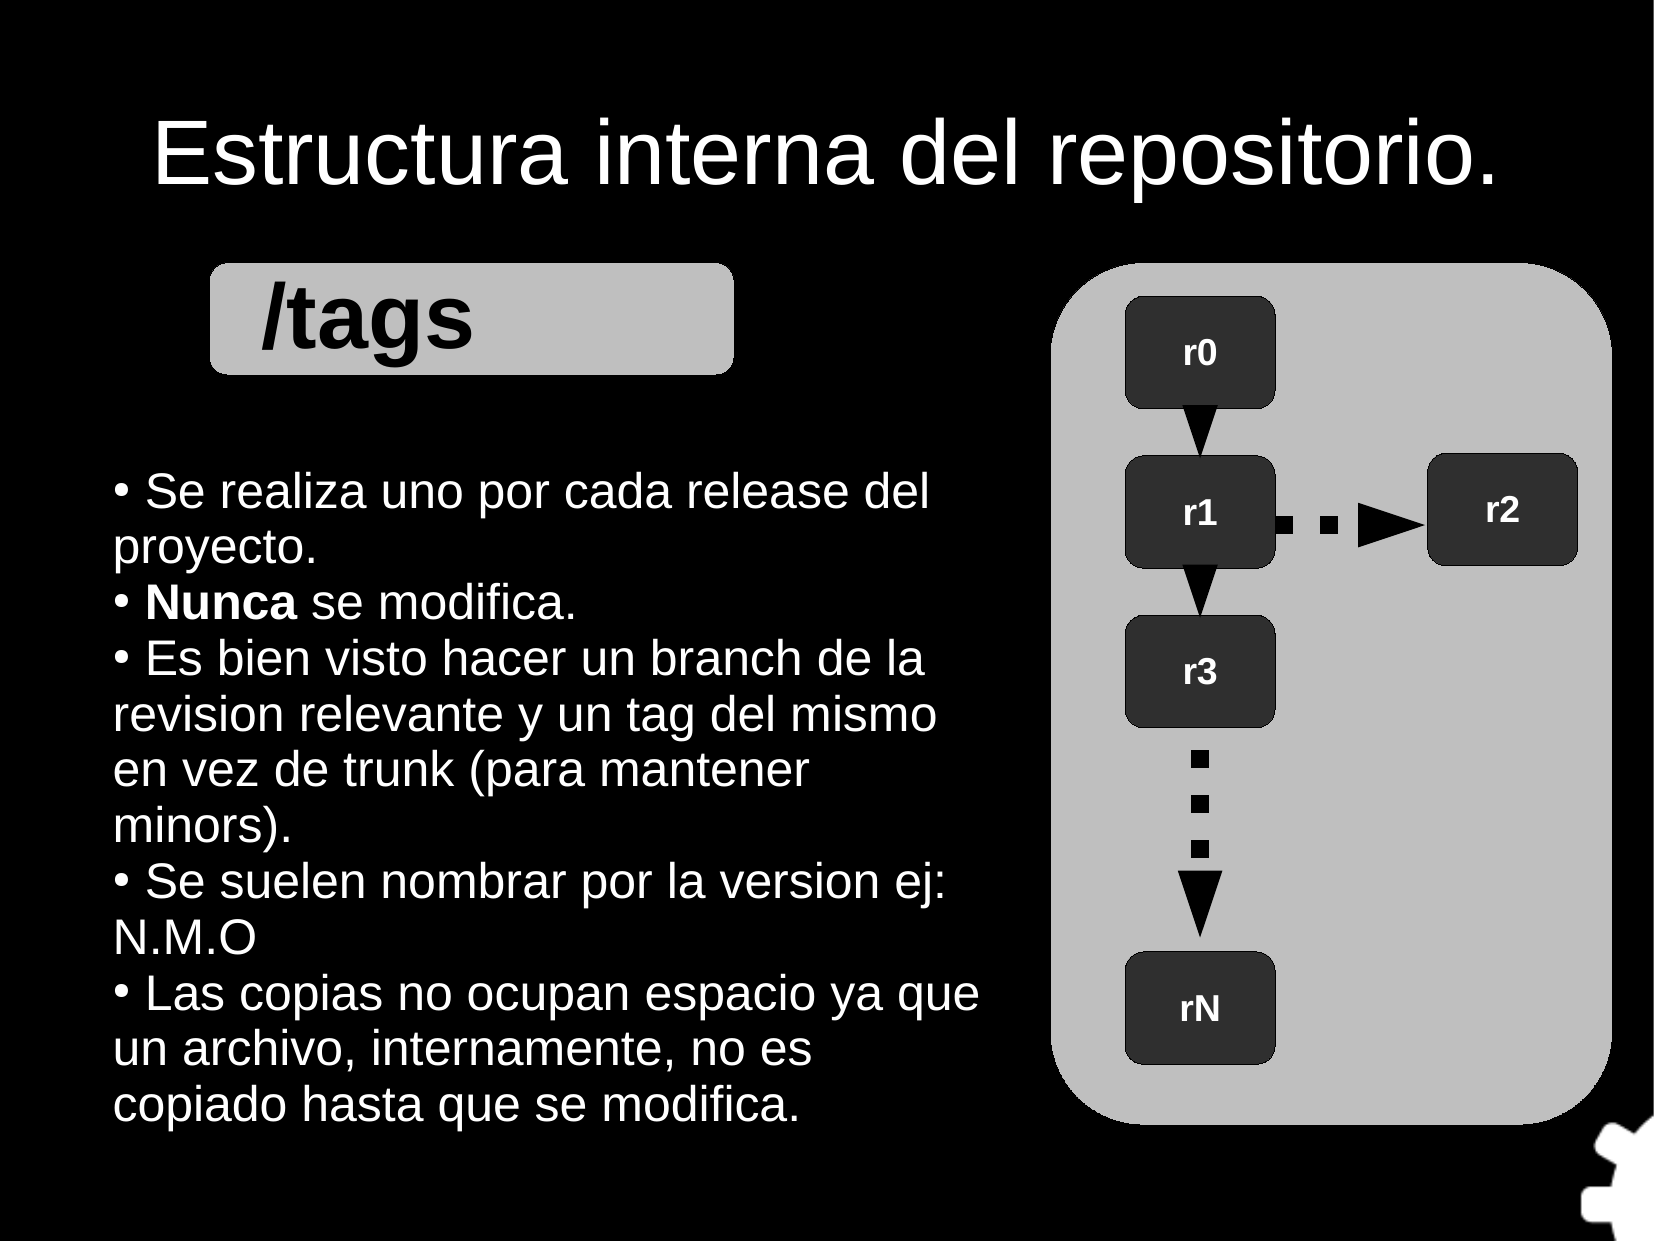

# Estructura interna del repositorio.
/tags
r0
r2
 Se realiza uno por cada release del proyecto.
 Nunca se modifica.
 Es bien visto hacer un branch de la revision relevante y un tag del mismo en vez de trunk (para mantener minors).
 Se suelen nombrar por la version ej: N.M.O
 Las copias no ocupan espacio ya que un archivo, internamente, no es copiado hasta que se modifica.
r1
r3
rN